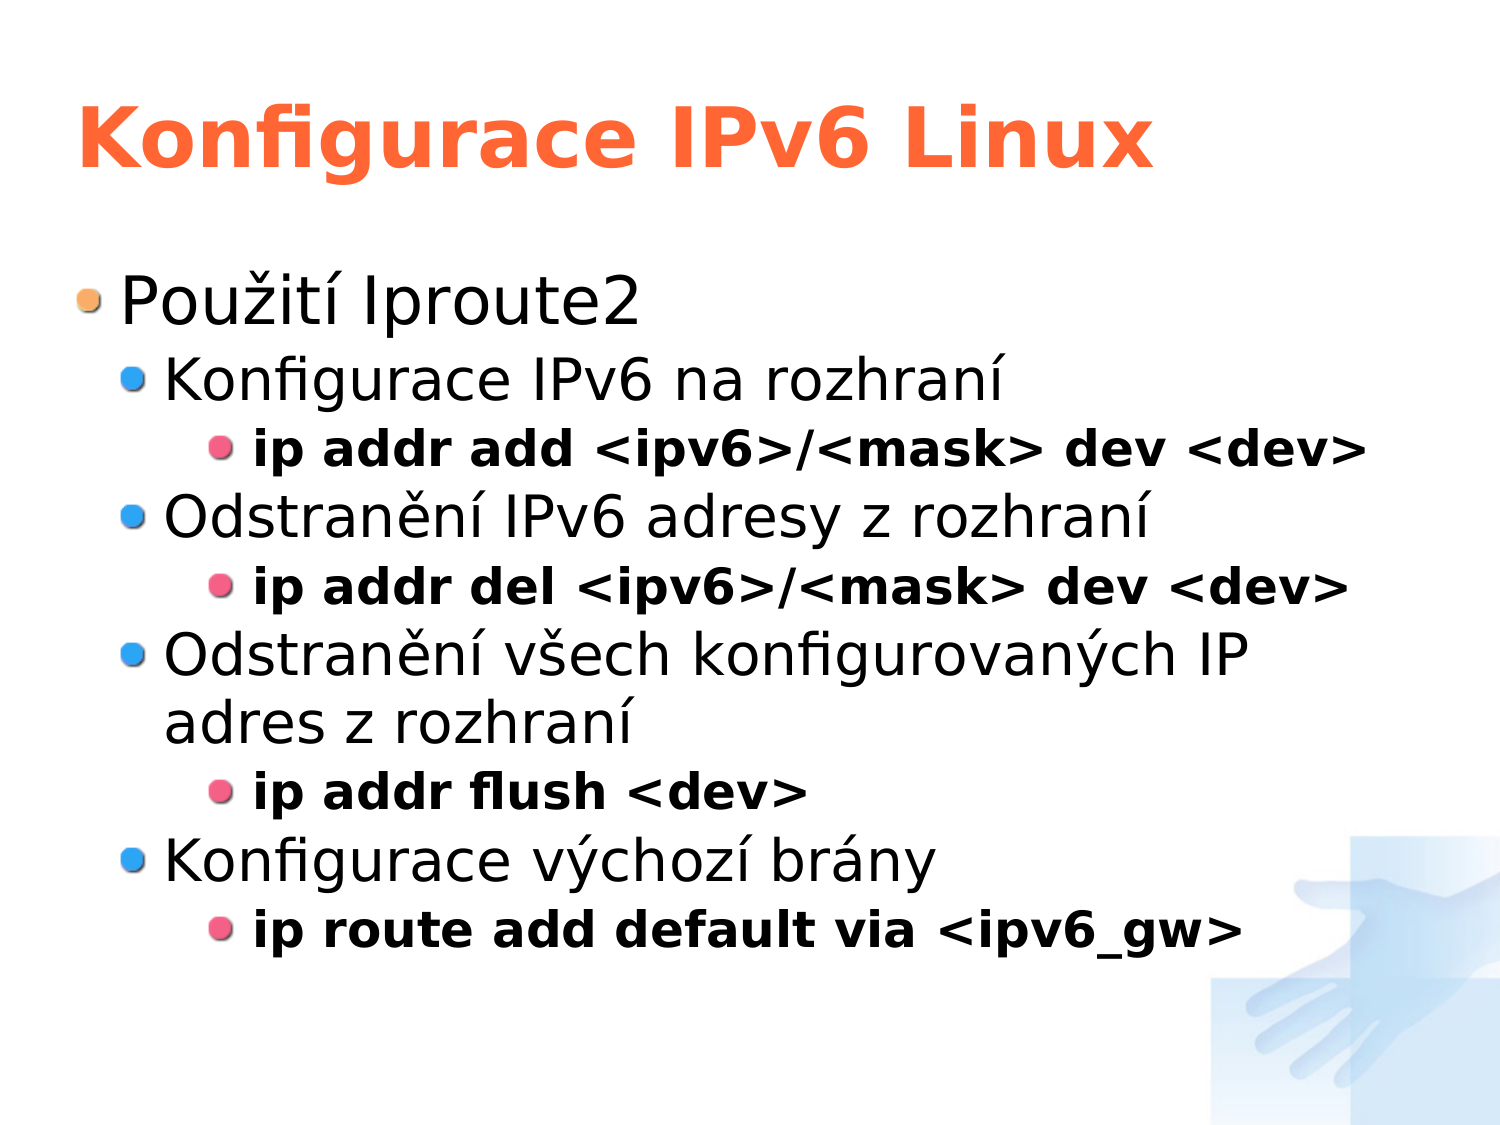

# Konfigurace IPv6 Linux
Použití Iproute2
Konfigurace IPv6 na rozhraní
ip addr add <ipv6>/<mask> dev <dev>
Odstranění IPv6 adresy z rozhraní
ip addr del <ipv6>/<mask> dev <dev>
Odstranění všech konfigurovaných IP adres z rozhraní
ip addr flush <dev>
Konfigurace výchozí brány
ip route add default via <ipv6_gw>